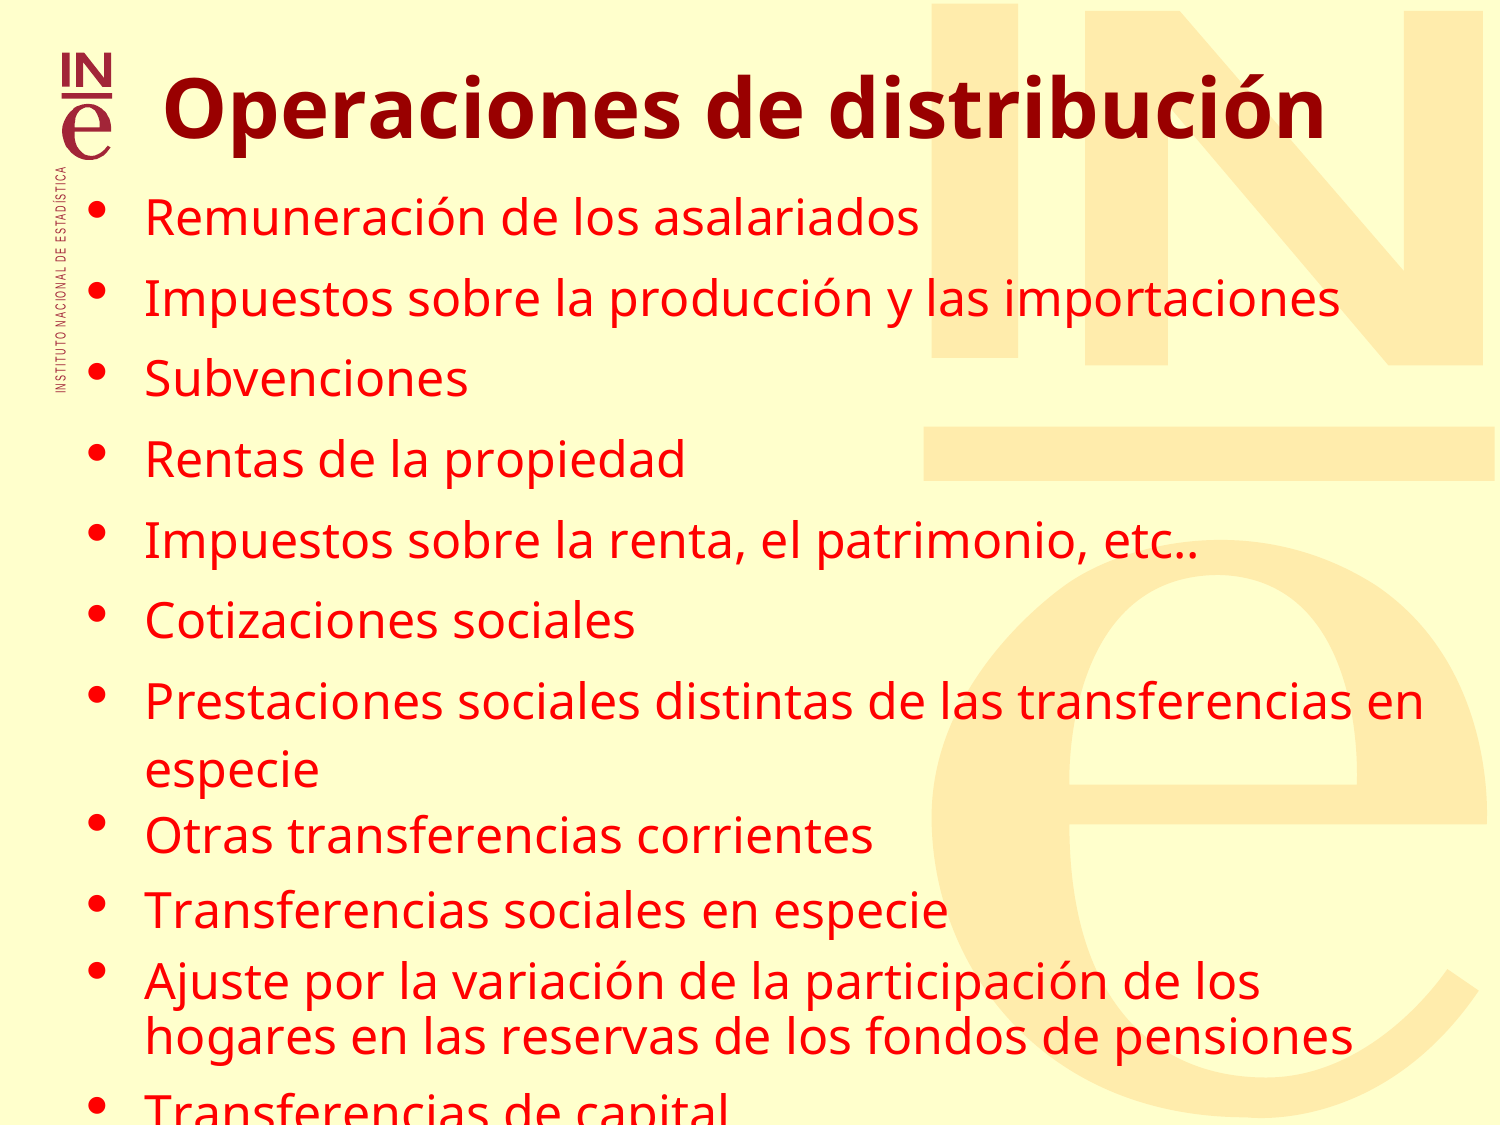

# Operaciones de distribución
Remuneración de los asalariados
Impuestos sobre la producción y las importaciones
Subvenciones
Rentas de la propiedad
Impuestos sobre la renta, el patrimonio, etc..
Cotizaciones sociales
Prestaciones sociales distintas de las transferencias en especie
Otras transferencias corrientes
Transferencias sociales en especie
Ajuste por la variación de la participación de los hogares en las reservas de los fondos de pensiones
Transferencias de capital